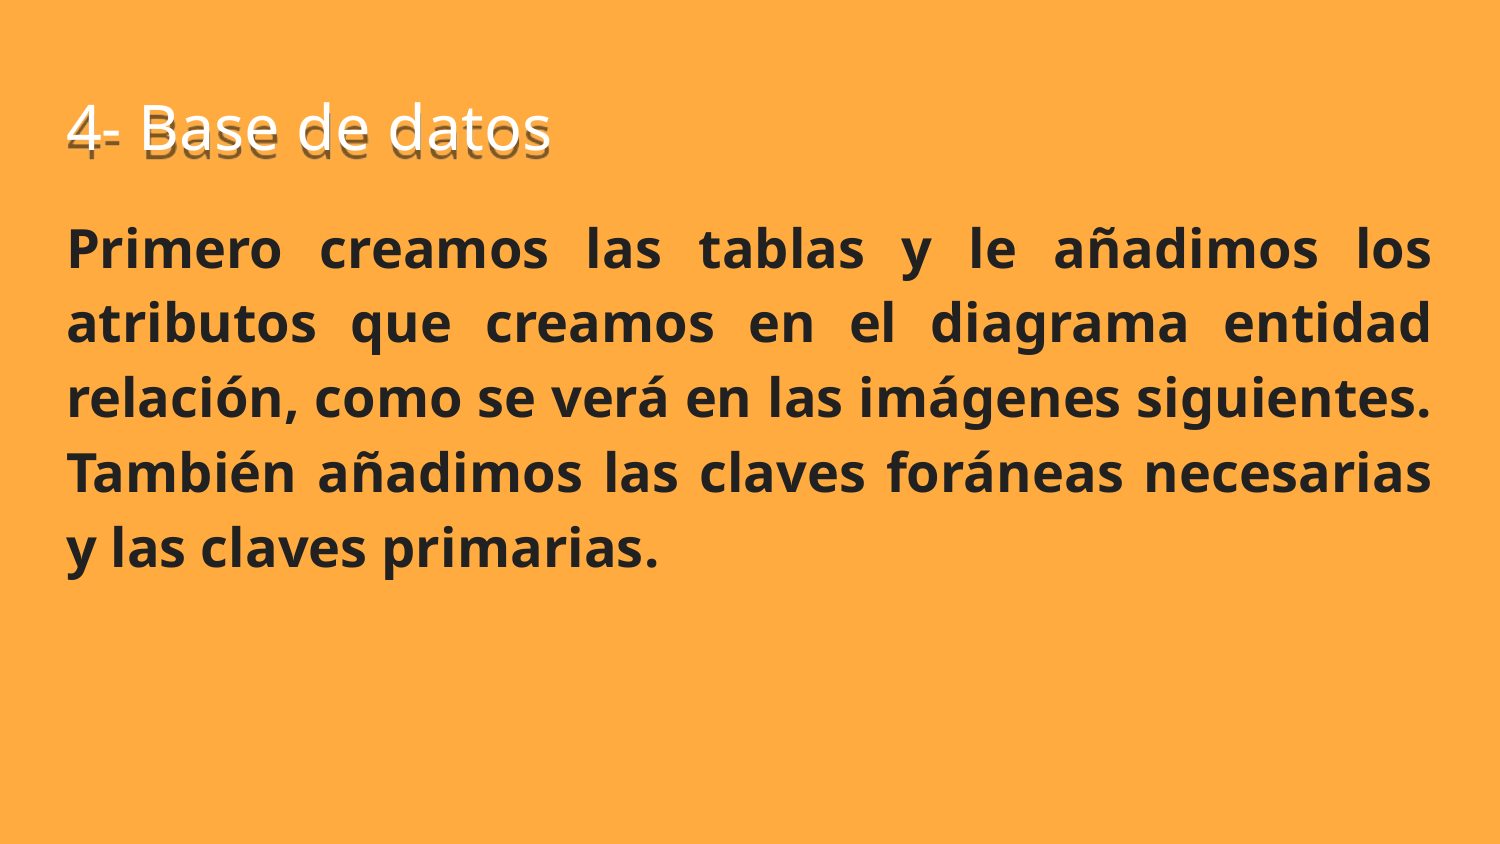

# 4- Base de datos
Primero creamos las tablas y le añadimos los atributos que creamos en el diagrama entidad relación, como se verá en las imágenes siguientes. También añadimos las claves foráneas necesarias y las claves primarias.